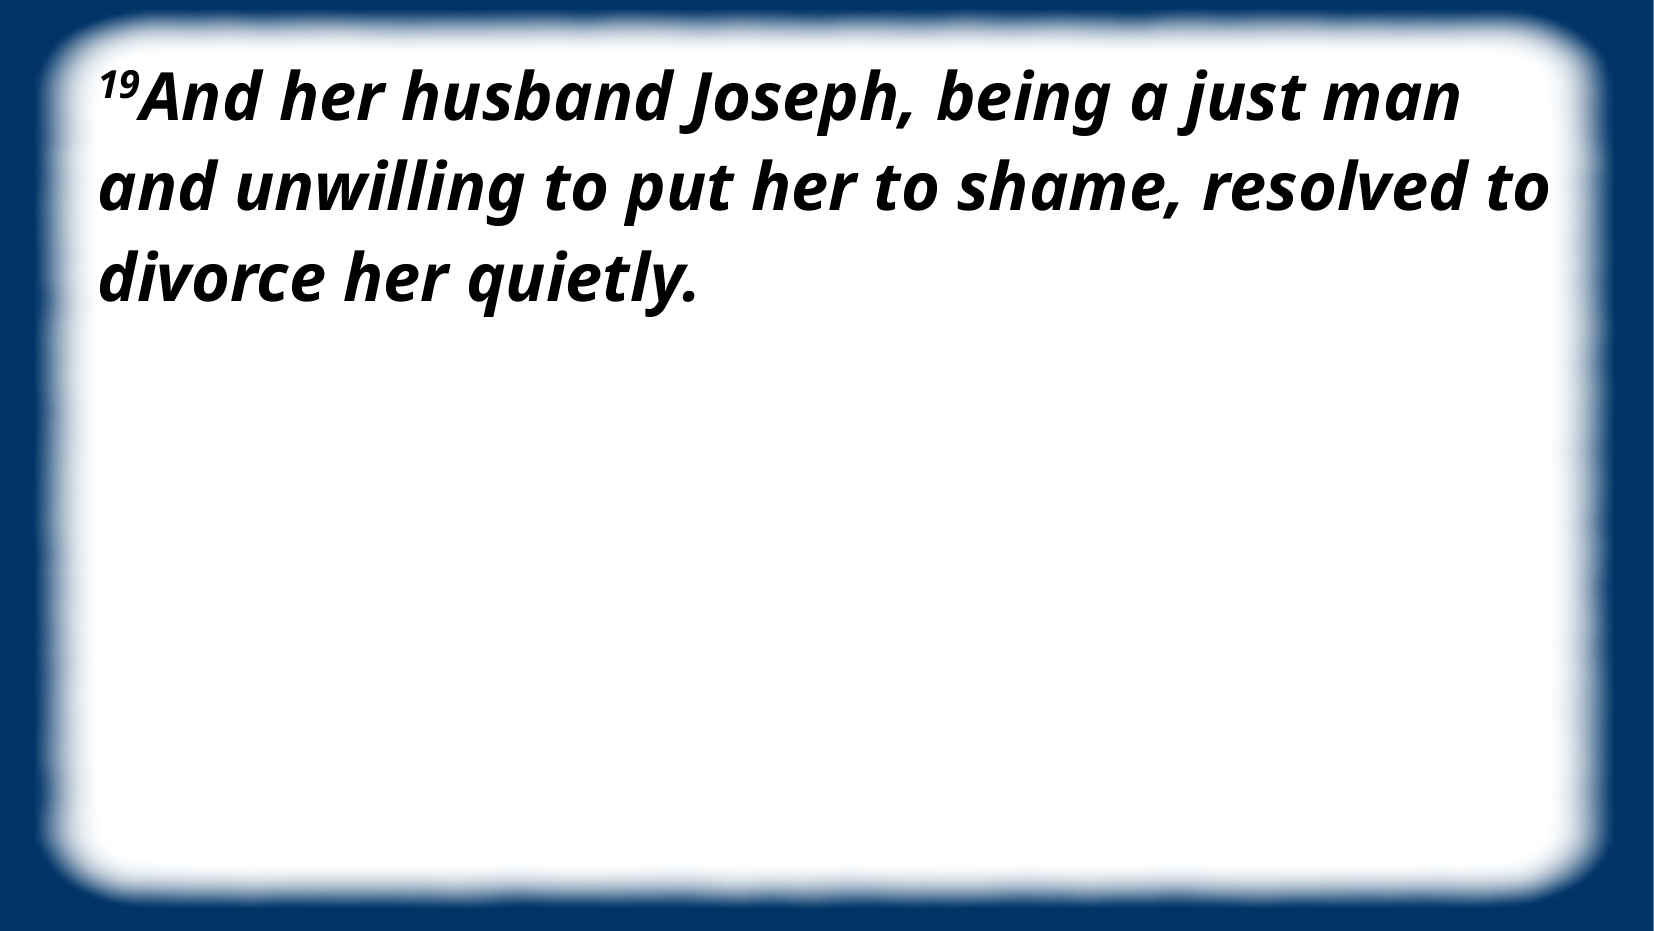

19And her husband Joseph, being a just man and unwilling to put her to shame, resolved to divorce her quietly.